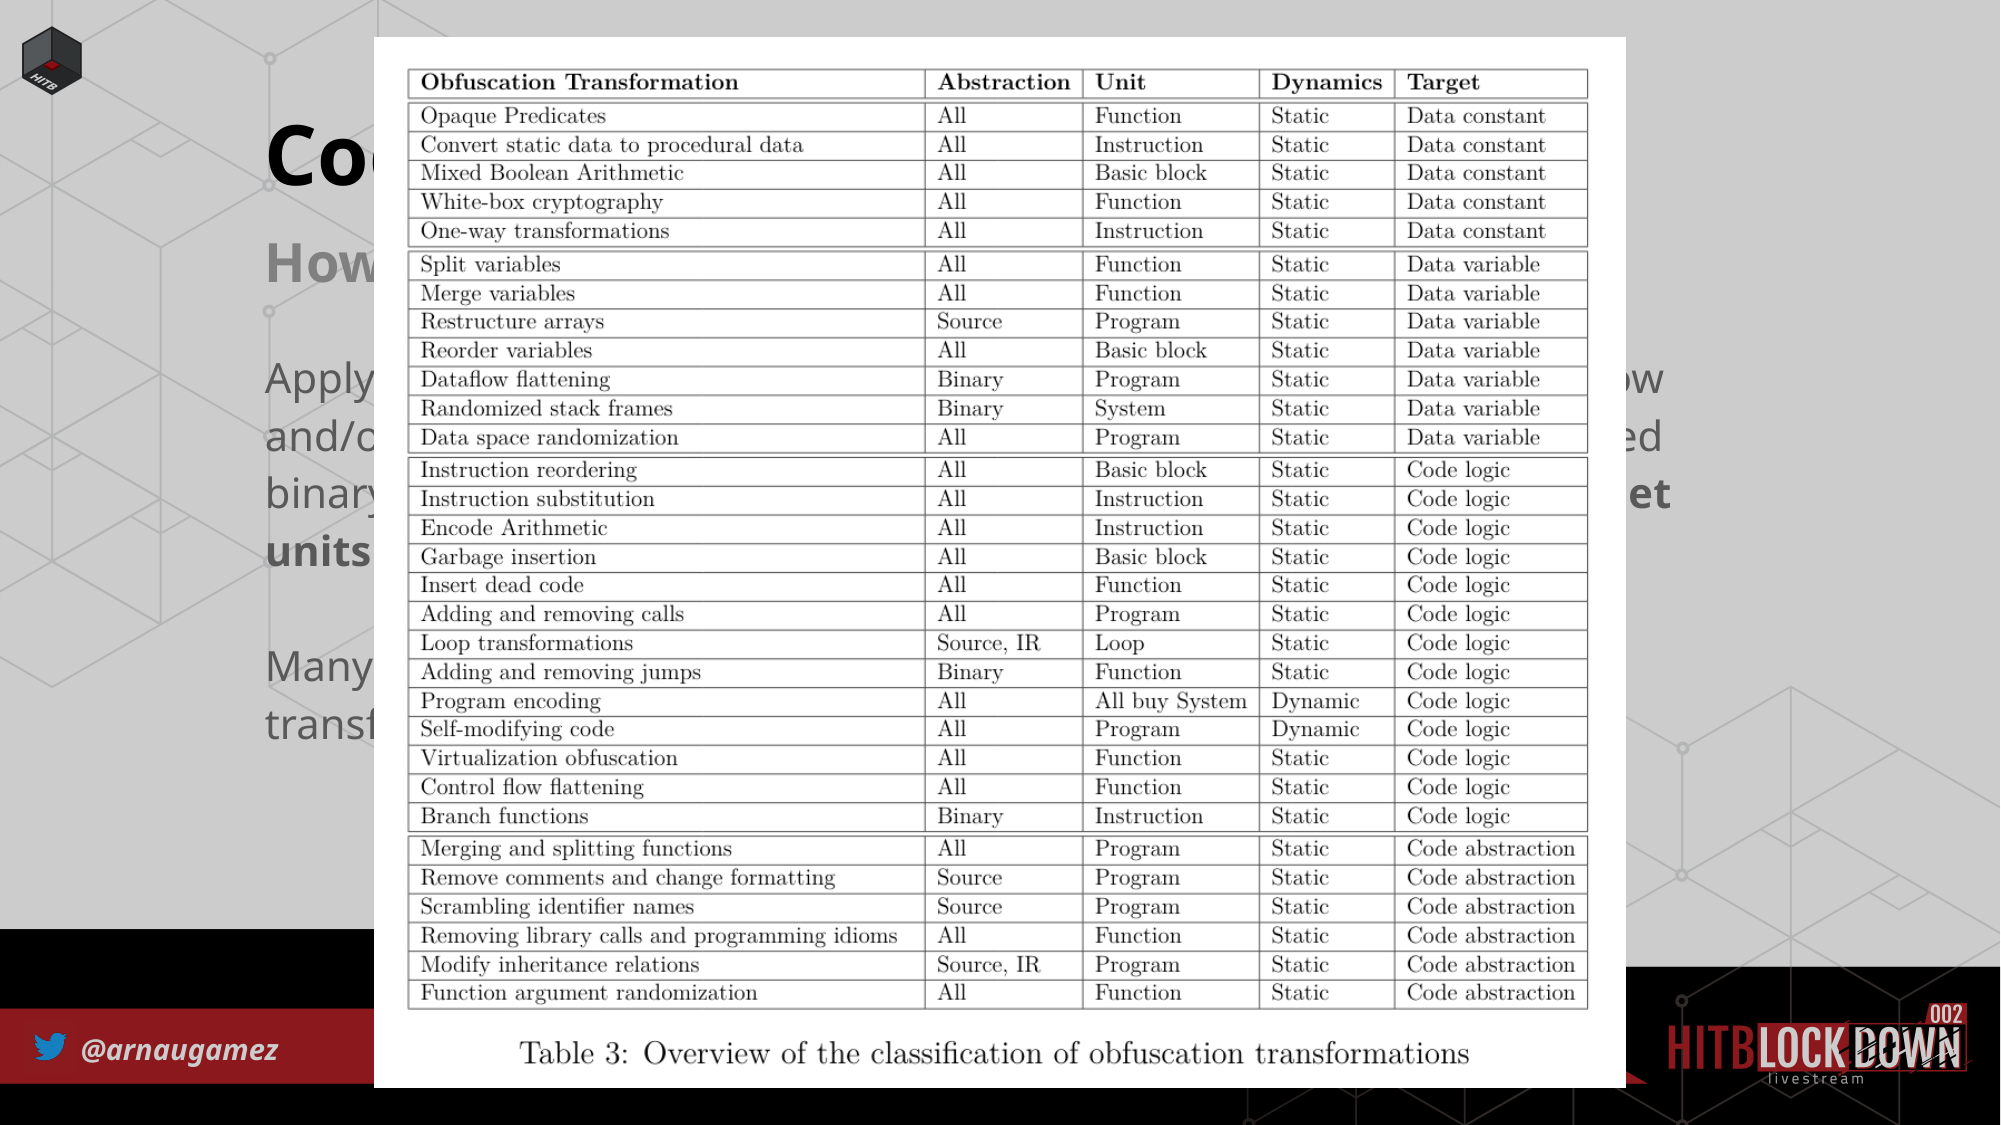

# Code obfuscation
How
Apply a transformation to mess (complicate) the program’s control-flow and/or data-flow at different abstraction levels (source code, compiled binary or an intermediate representation) and affecting different target units (whole program, function, basic block or instruction).
Many weak techniques can be combined to create a hard obfuscation transformation